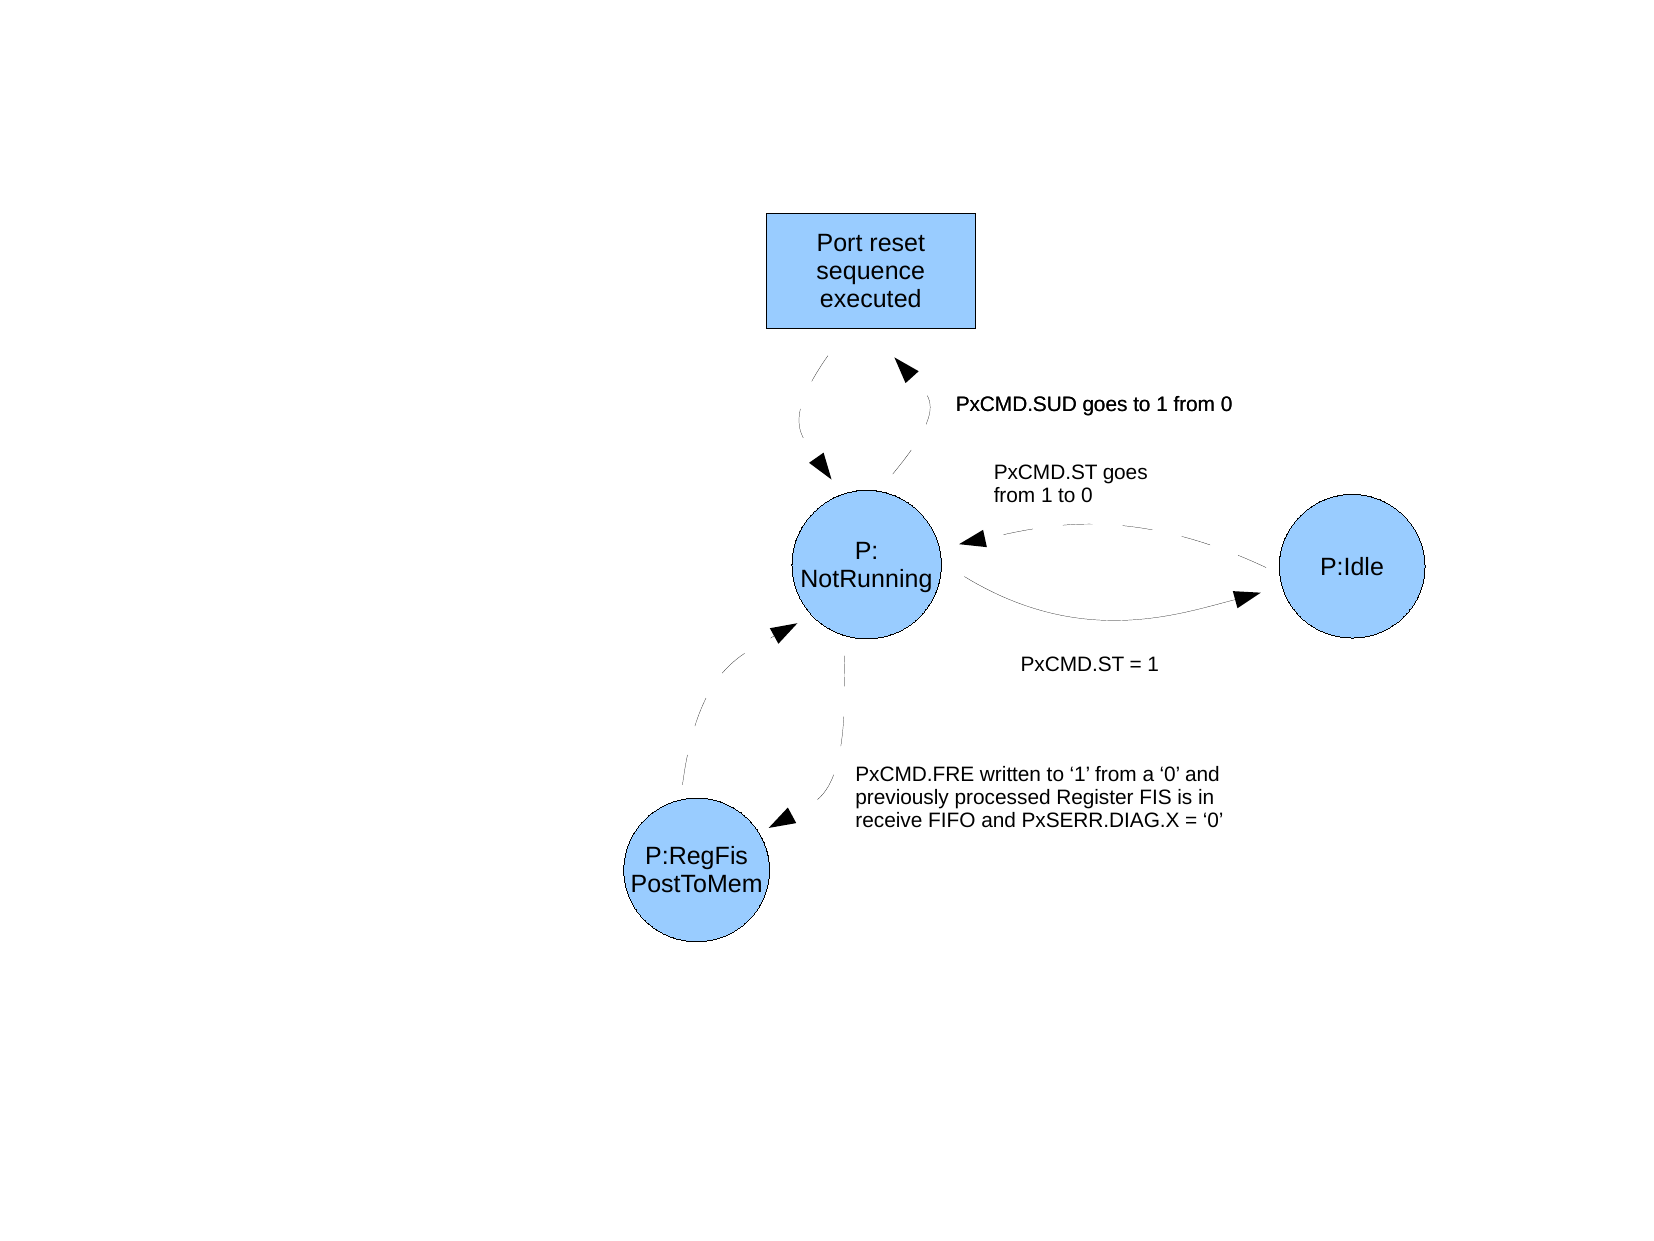

Port reset sequence executed
PxCMD.SUD goes to 1 from 0
PxCMD.SUD goes to 1 from 0
PxCMD.ST goes
from 1 to 0
P:
NotRunning
P:Idle
PxCMD.ST = 1
PxCMD.FRE written to ‘1’ from a ‘0’ and previously processed Register FIS is in receive FIFO and PxSERR.DIAG.X = ‘0’
P:RegFis
PostToMem